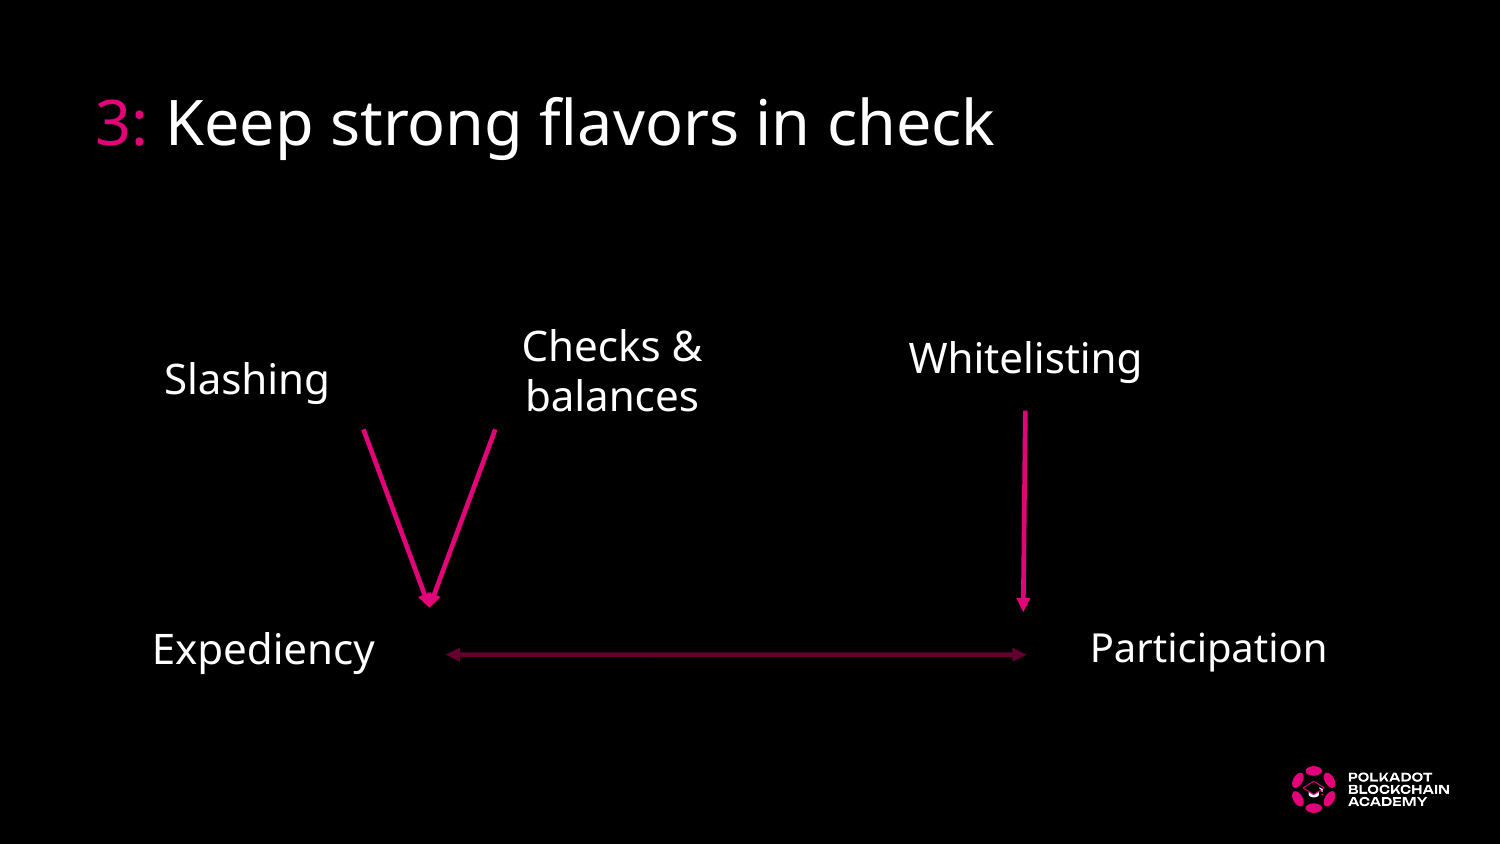

# 3: Keep strong flavors in check
Checks & balances
Whitelisting
Slashing
Expediency
Participation